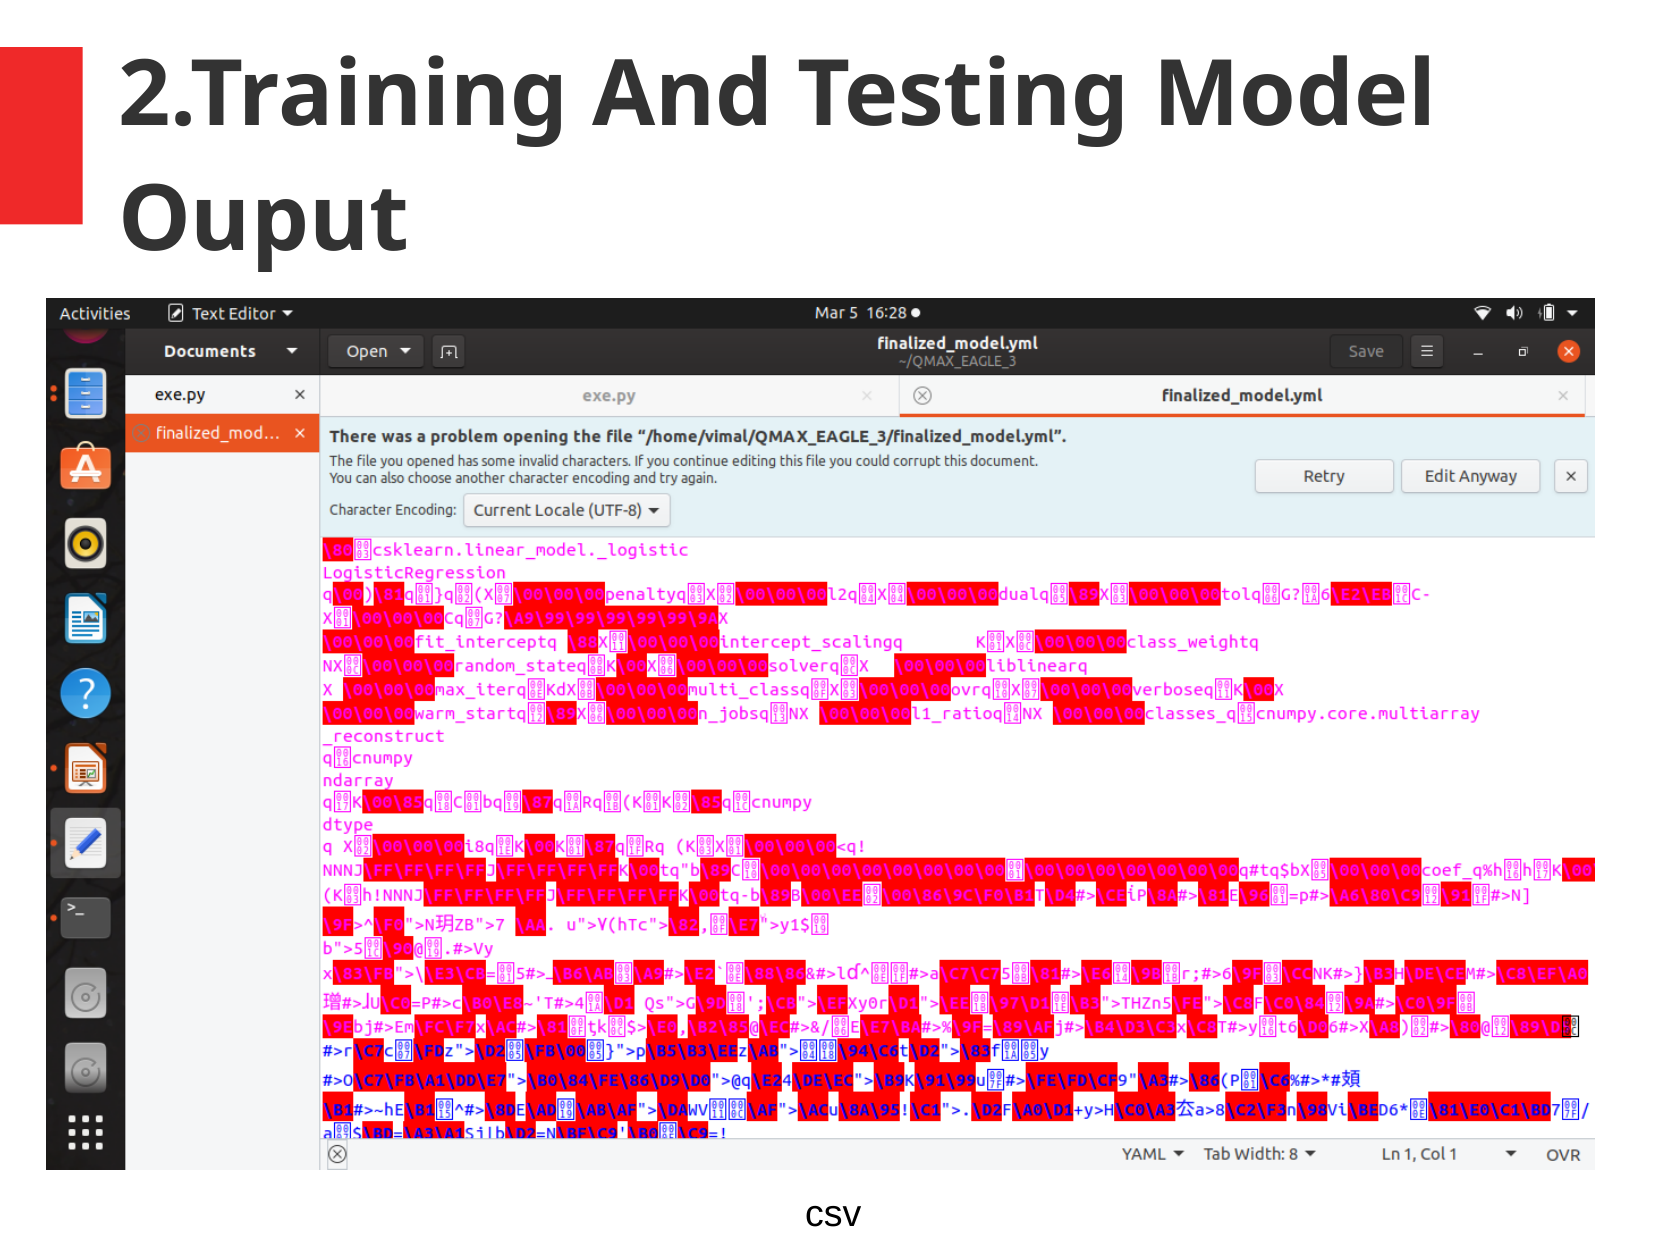

# 2.Training And Testing Model Ouput
8
csv